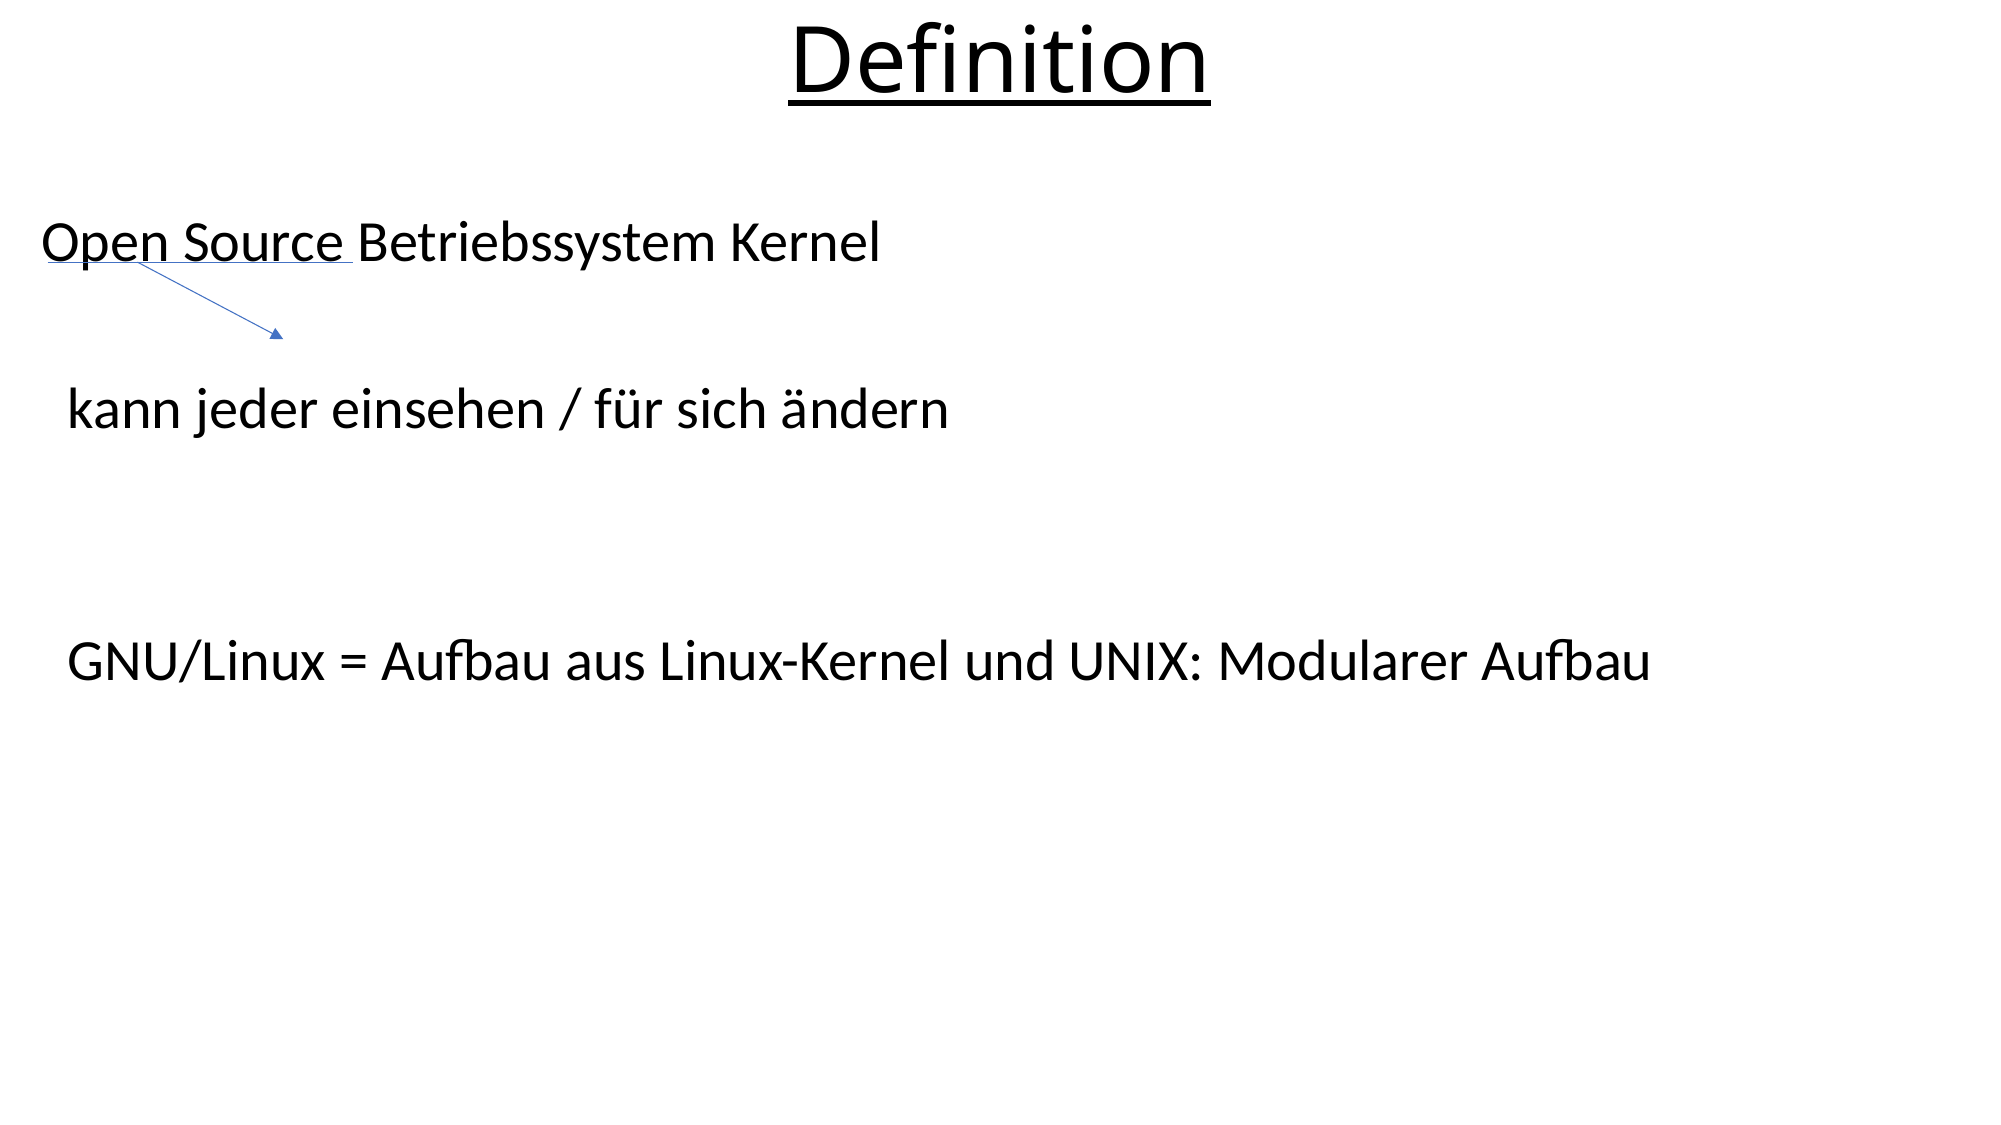

# Definition
 Open Source Betriebssystem Kernel
 kann jeder einsehen / für sich ändern
 GNU/Linux = Aufbau aus Linux-Kernel und UNIX: Modularer Aufbau